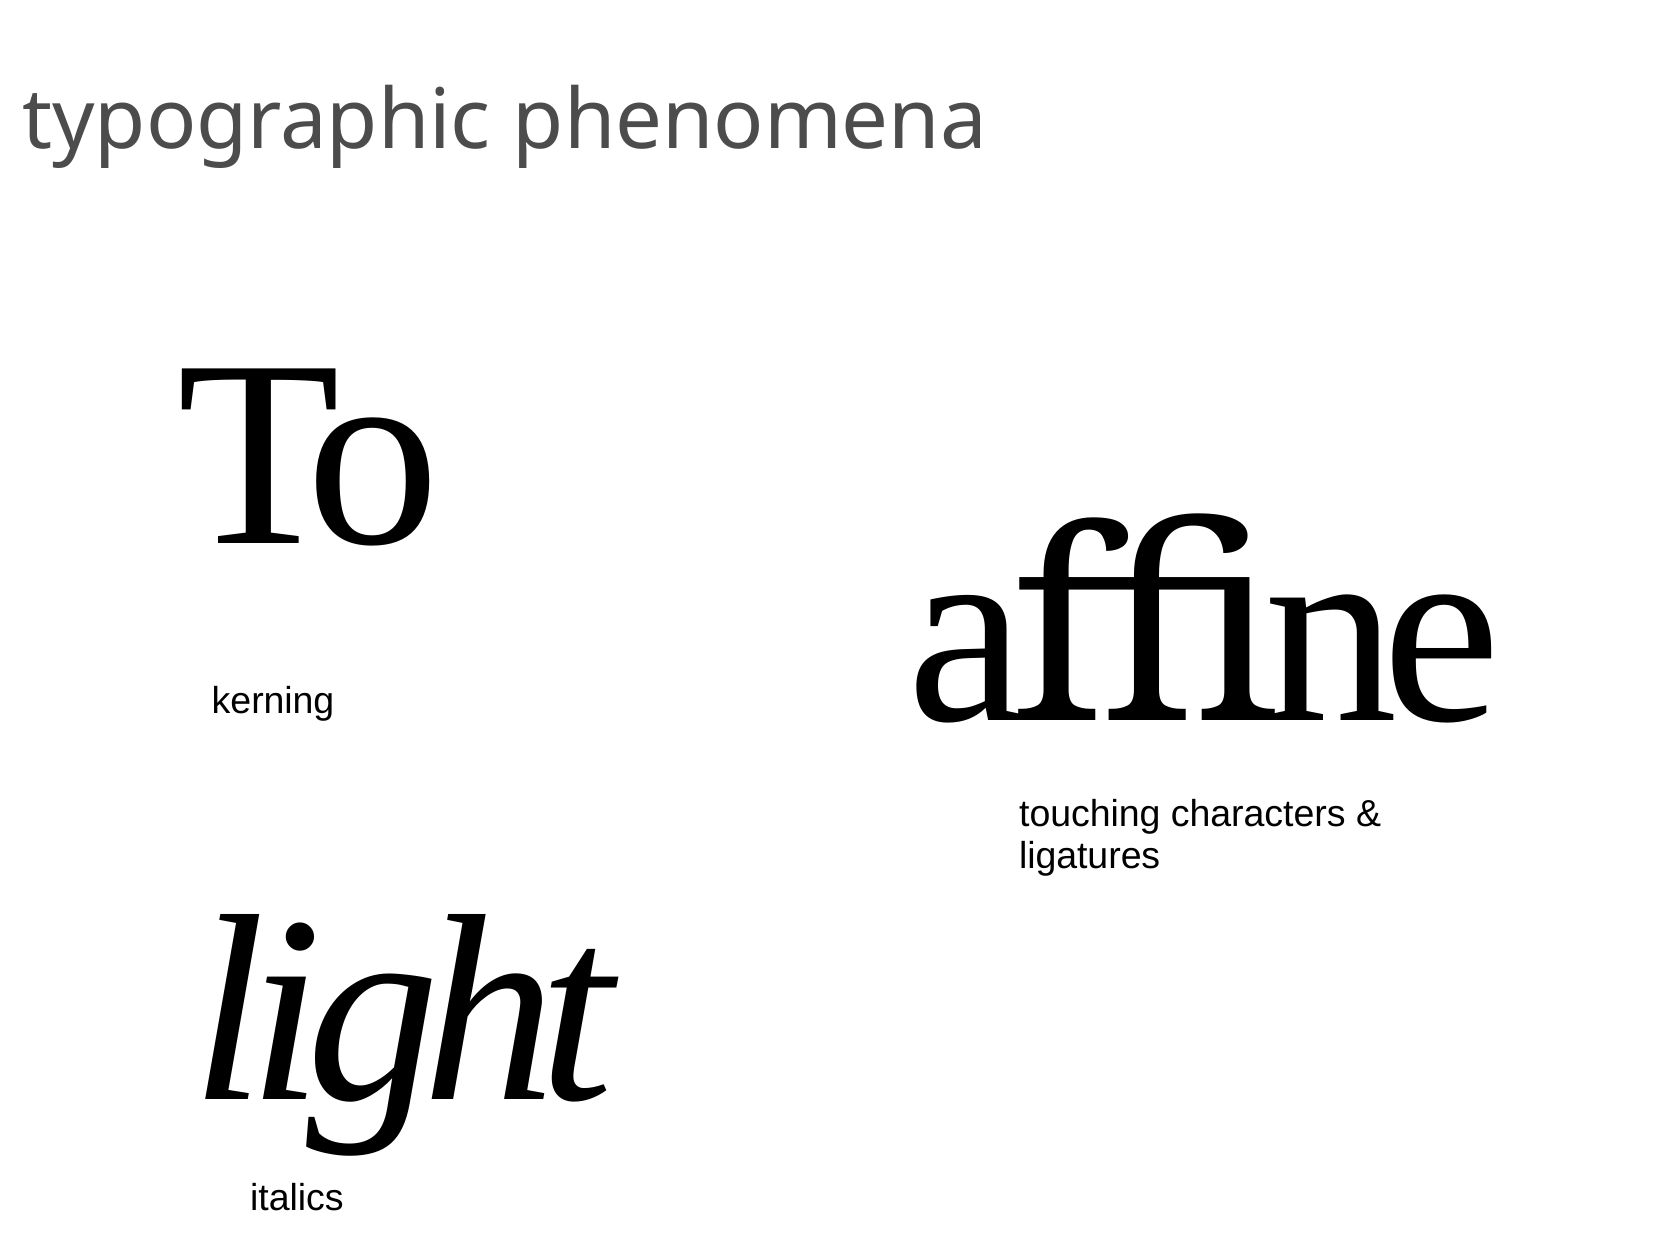

# typographic phenomena
To
aﬃne
kerning
touching characters &
ligatures
light
italics